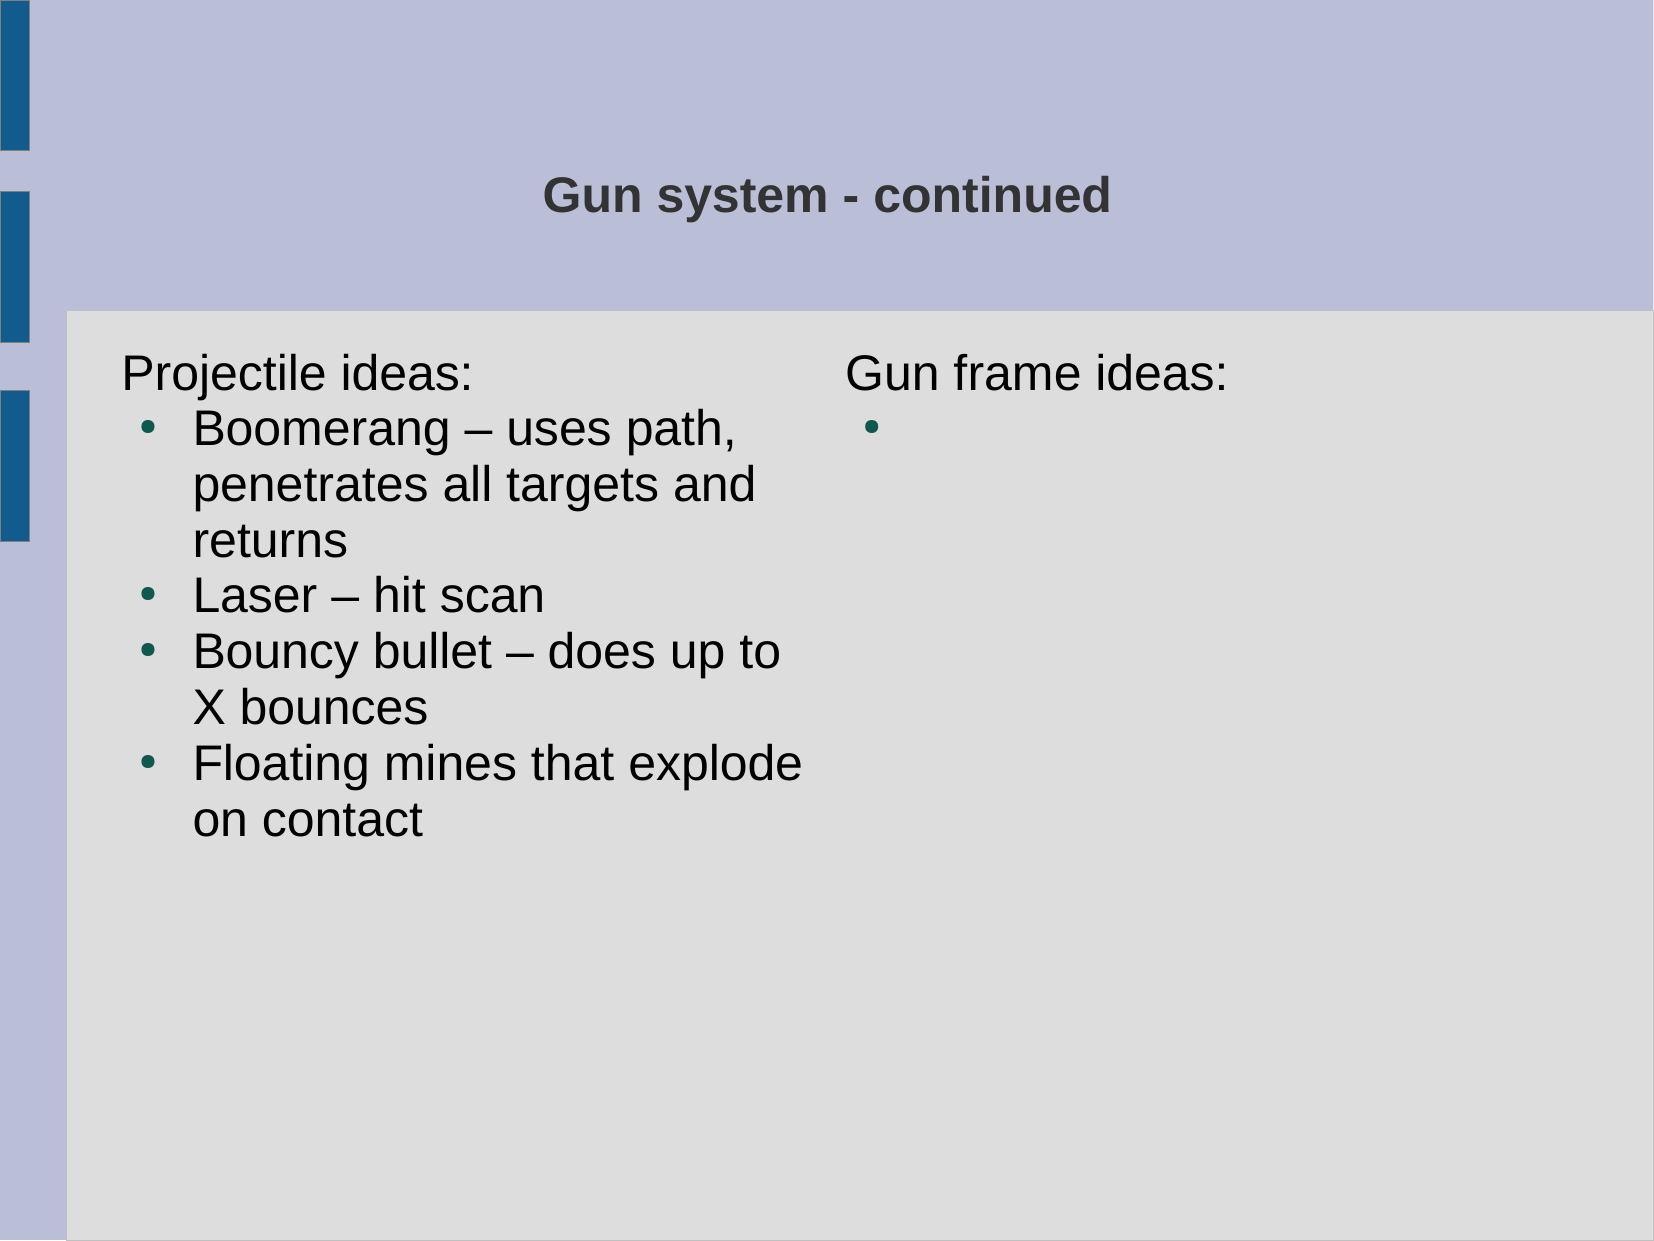

# Gun system - continued
Projectile ideas:
Boomerang – uses path, penetrates all targets and returns
Laser – hit scan
Bouncy bullet – does up to X bounces
Floating mines that explode on contact
Gun frame ideas: